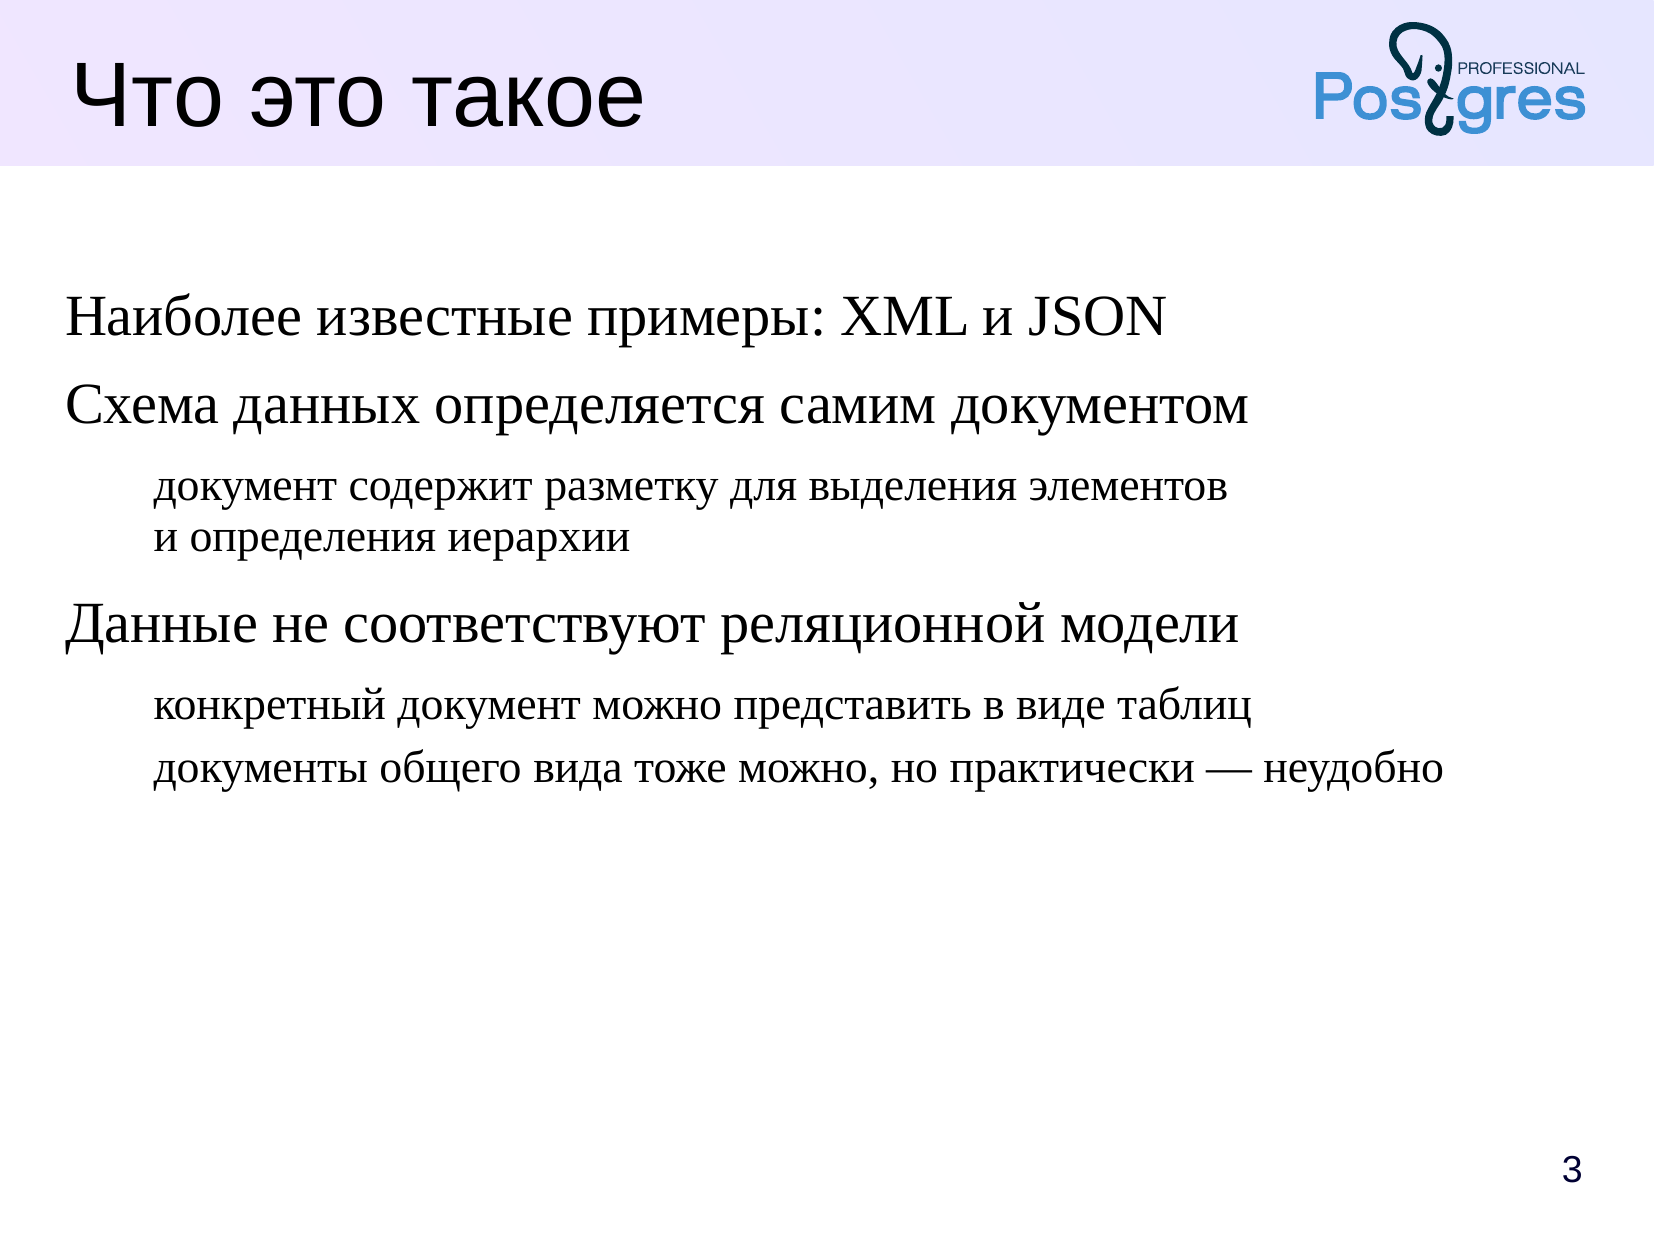

# Что это такое
Наиболее известные примеры: XML и JSON
Схема данных определяется самим документом
документ содержит разметку для выделения элементов
и определения иерархии
Данные не соответствуют реляционной модели
конкретный документ можно представить в виде таблиц
документы общего вида тоже можно, но практически — неудобно